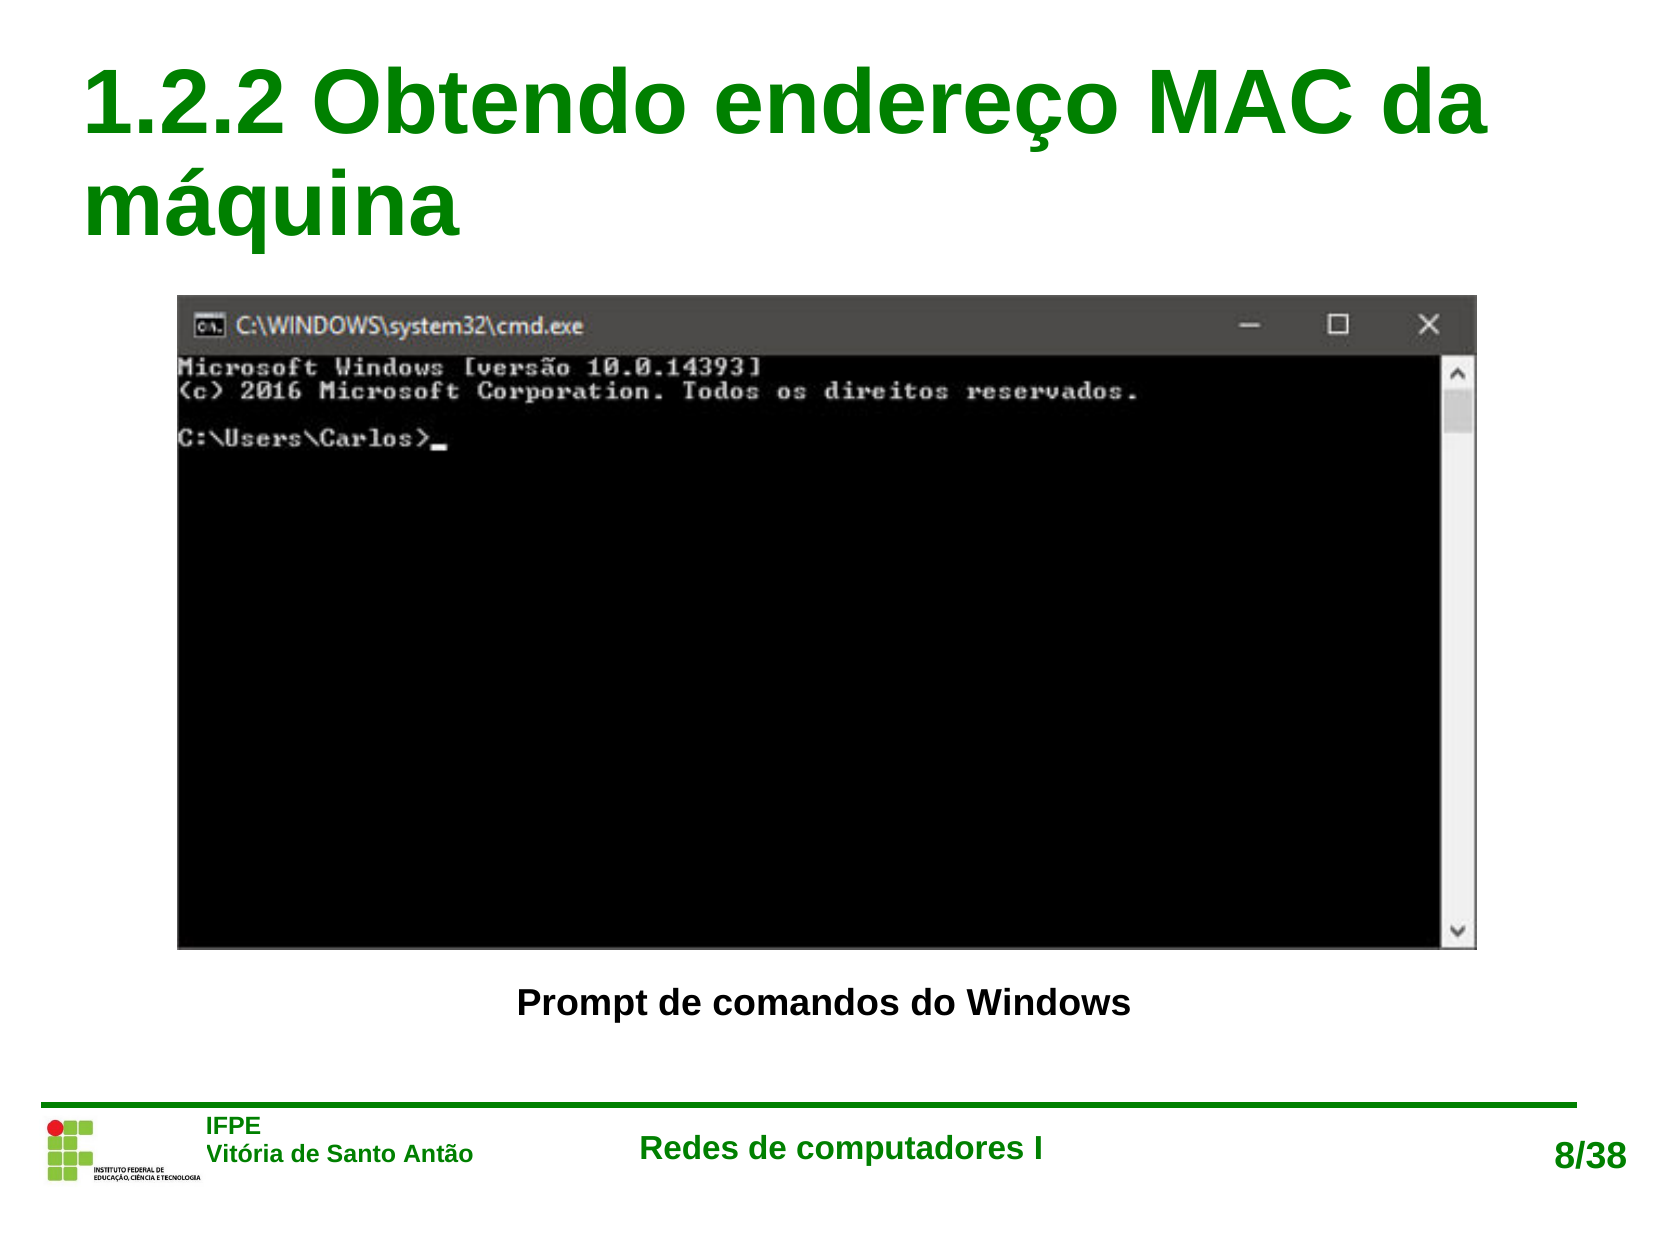

# 1.2.2 Obtendo endereço MAC da máquina
Prompt de comandos do Windows